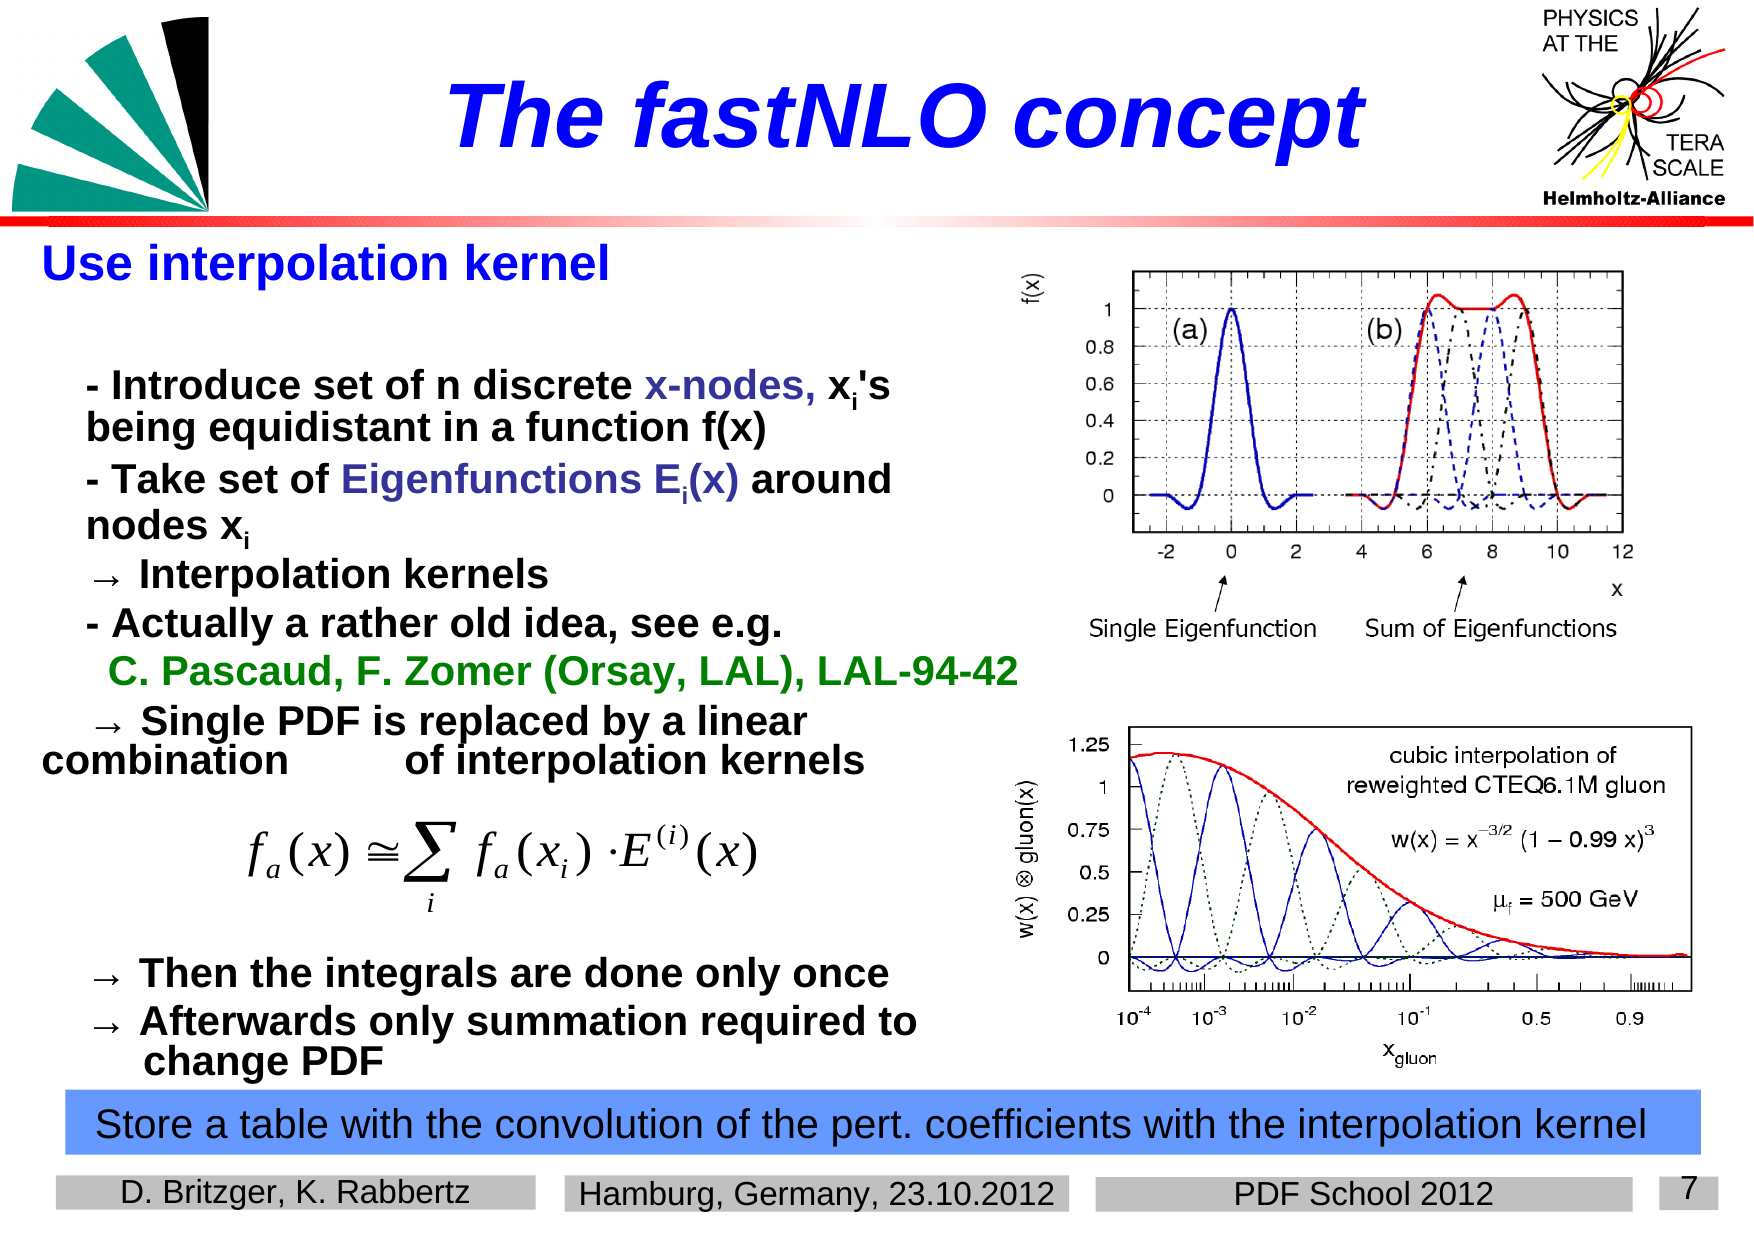

# The fastNLO concept
Use interpolation kernel
- Introduce set of n discrete x-nodes, xi's being equidistant in a function f(x)
- Take set of Eigenfunctions Ei(x) around nodes xi
→ Interpolation kernels
- Actually a rather old idea, see e.g.
 C. Pascaud, F. Zomer (Orsay, LAL), LAL-94-42
 → Single PDF is replaced by a linear combination of interpolation kernels
→ Then the integrals are done only once
→ Afterwards only summation required to change PDF
Store a table with the convolution of the pert. coefficients with the interpolation kernel